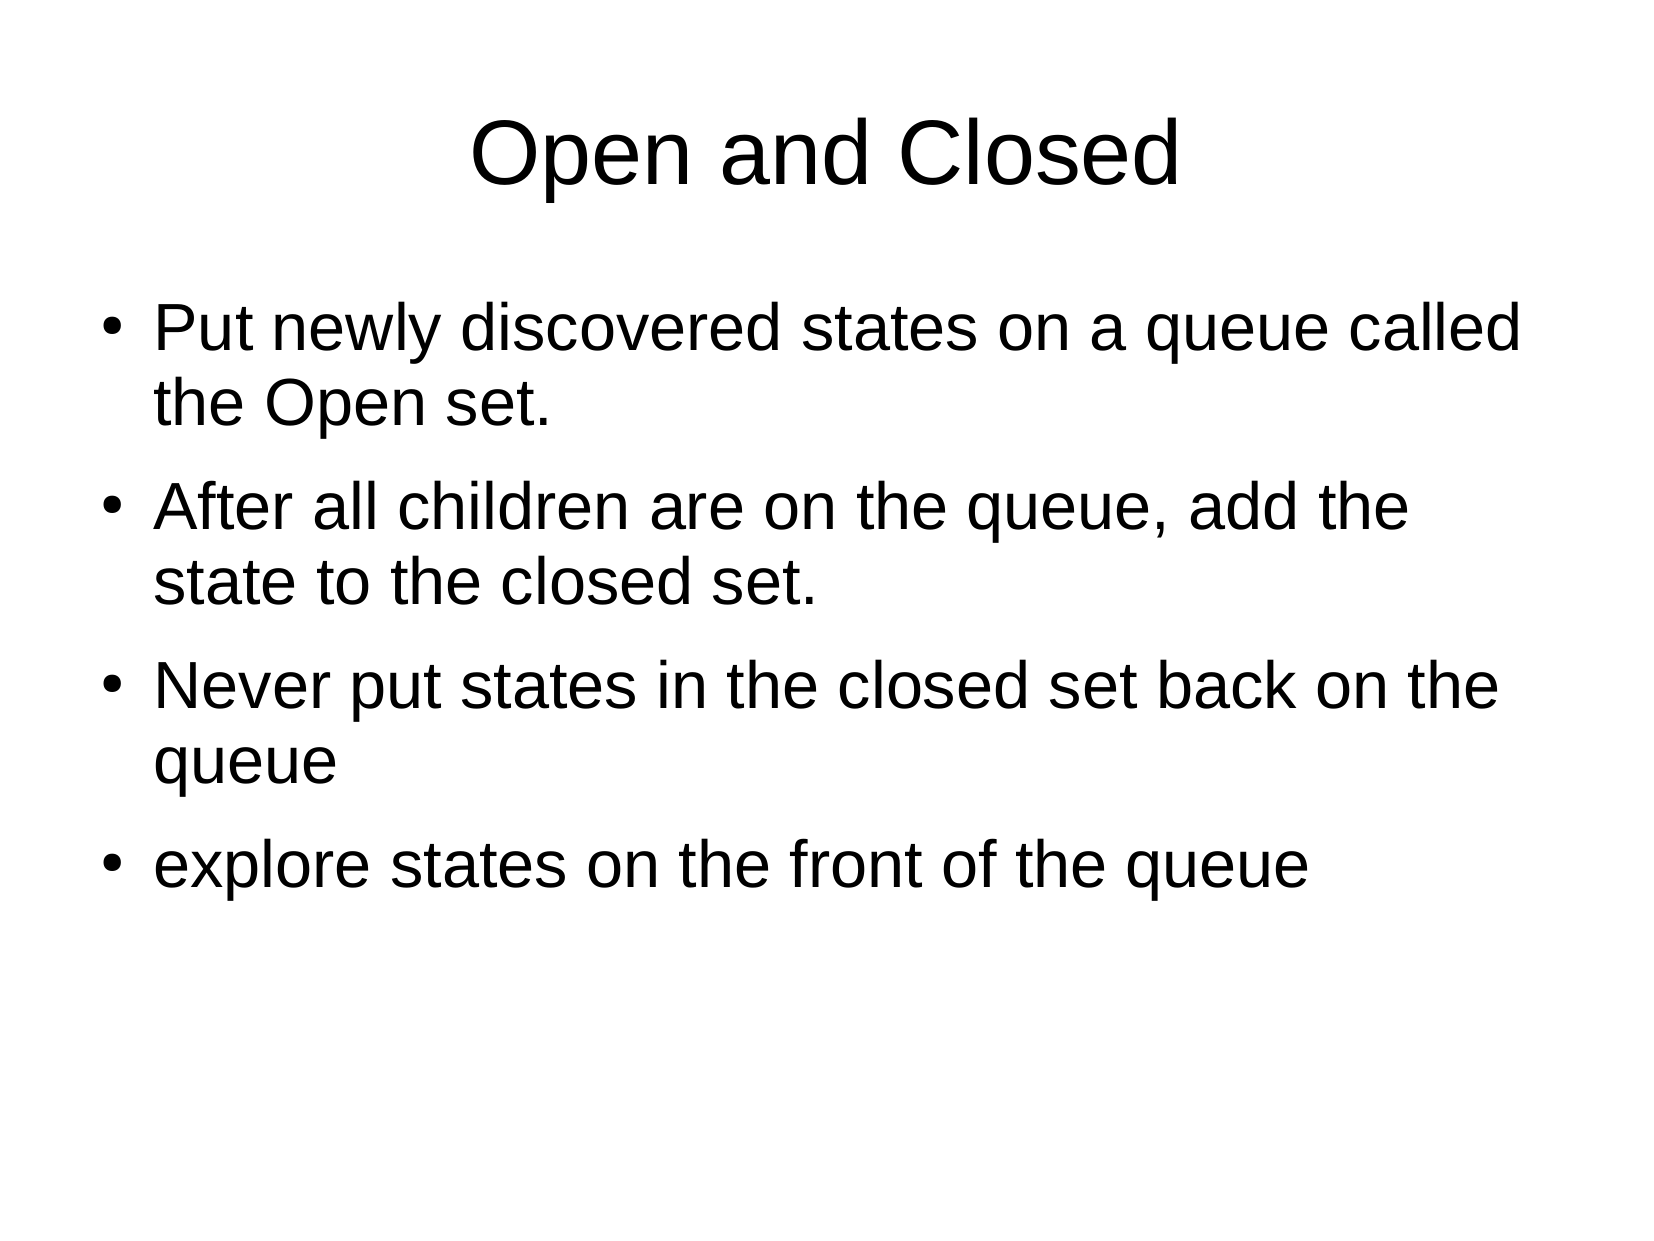

# Open and Closed
Put newly discovered states on a queue called the Open set.
After all children are on the queue, add the state to the closed set.
Never put states in the closed set back on the queue
explore states on the front of the queue